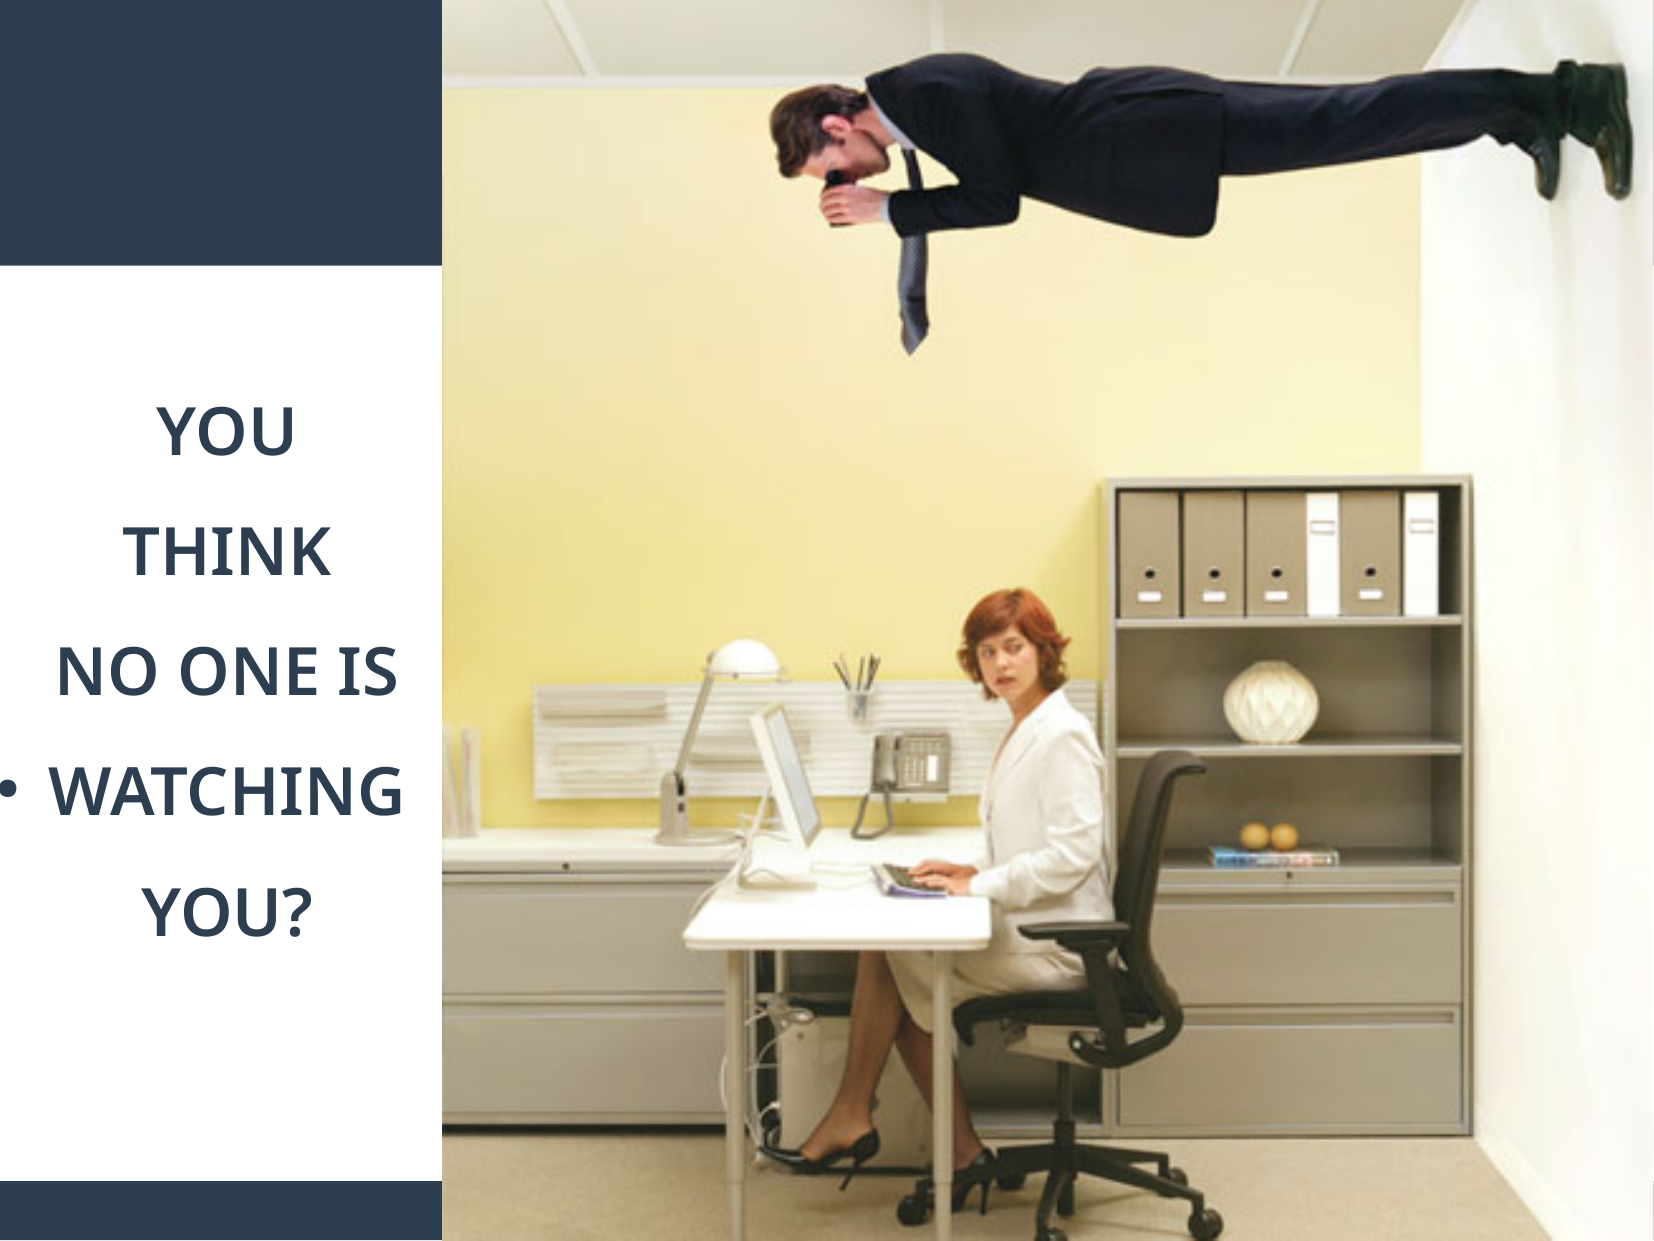

#
YOU
THINK
NO ONE IS
WATCHING
YOU?
4